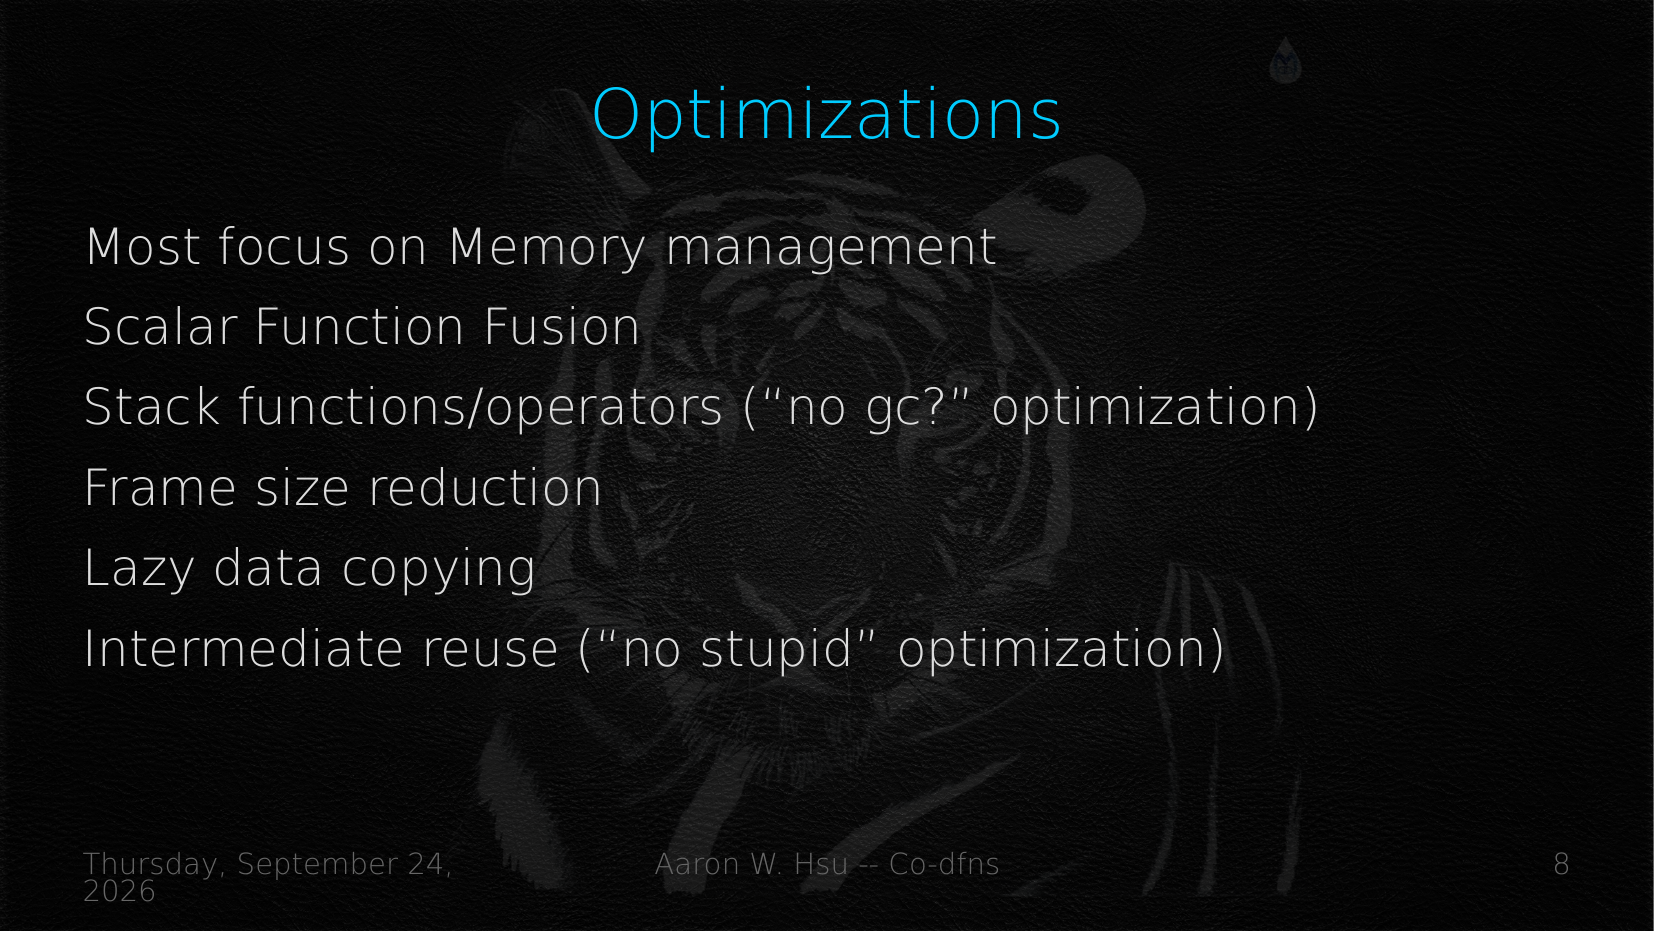

# Optimizations
Most focus on Memory management
Scalar Function Fusion
Stack functions/operators (“no gc?” optimization)
Frame size reduction
Lazy data copying
Intermediate reuse (“no stupid” optimization)
Aaron W. Hsu -- Co-dfns
8